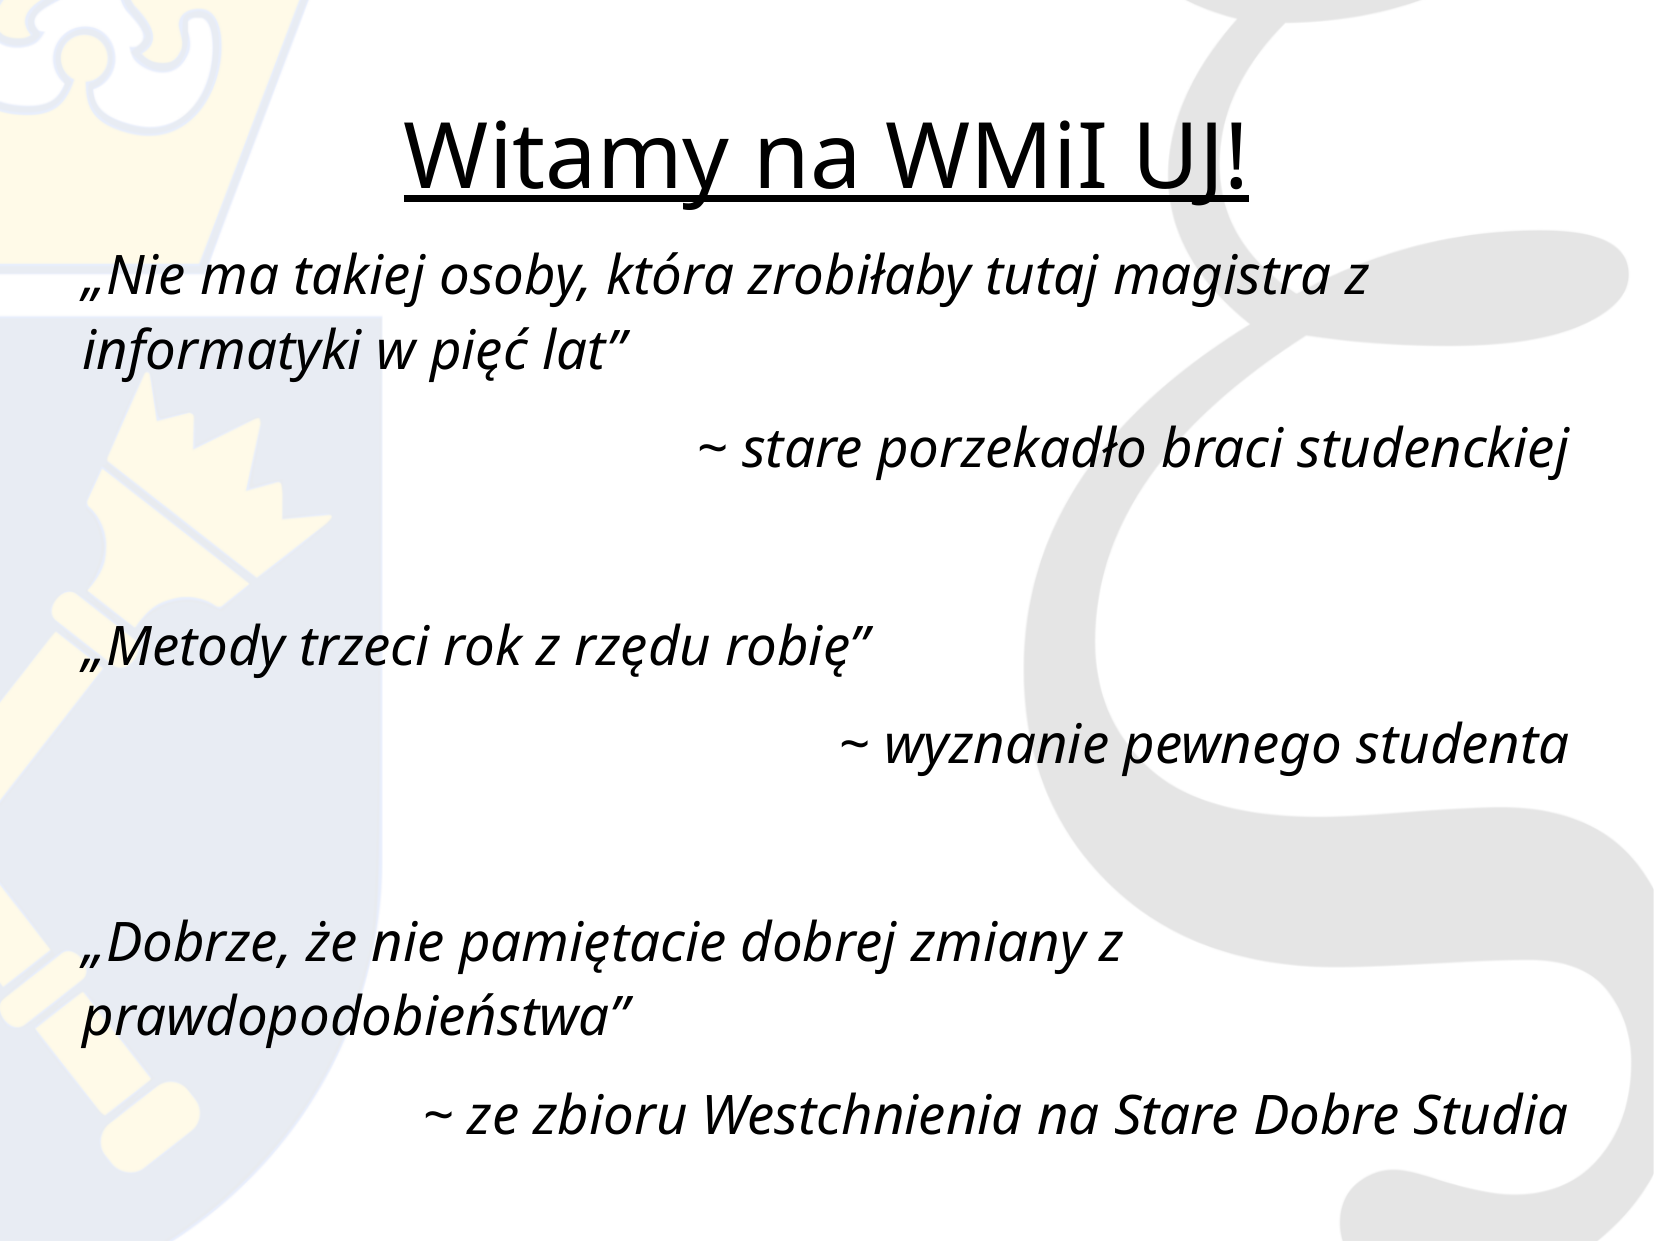

# Witamy na WMiI UJ!
„Nie ma takiej osoby, która zrobiłaby tutaj magistra z informatyki w pięć lat”
~ stare porzekadło braci studenckiej
„Metody trzeci rok z rzędu robię”
 ~ wyznanie pewnego studenta
„Dobrze, że nie pamiętacie dobrej zmiany z prawdopodobieństwa”
~ ze zbioru Westchnienia na Stare Dobre Studia